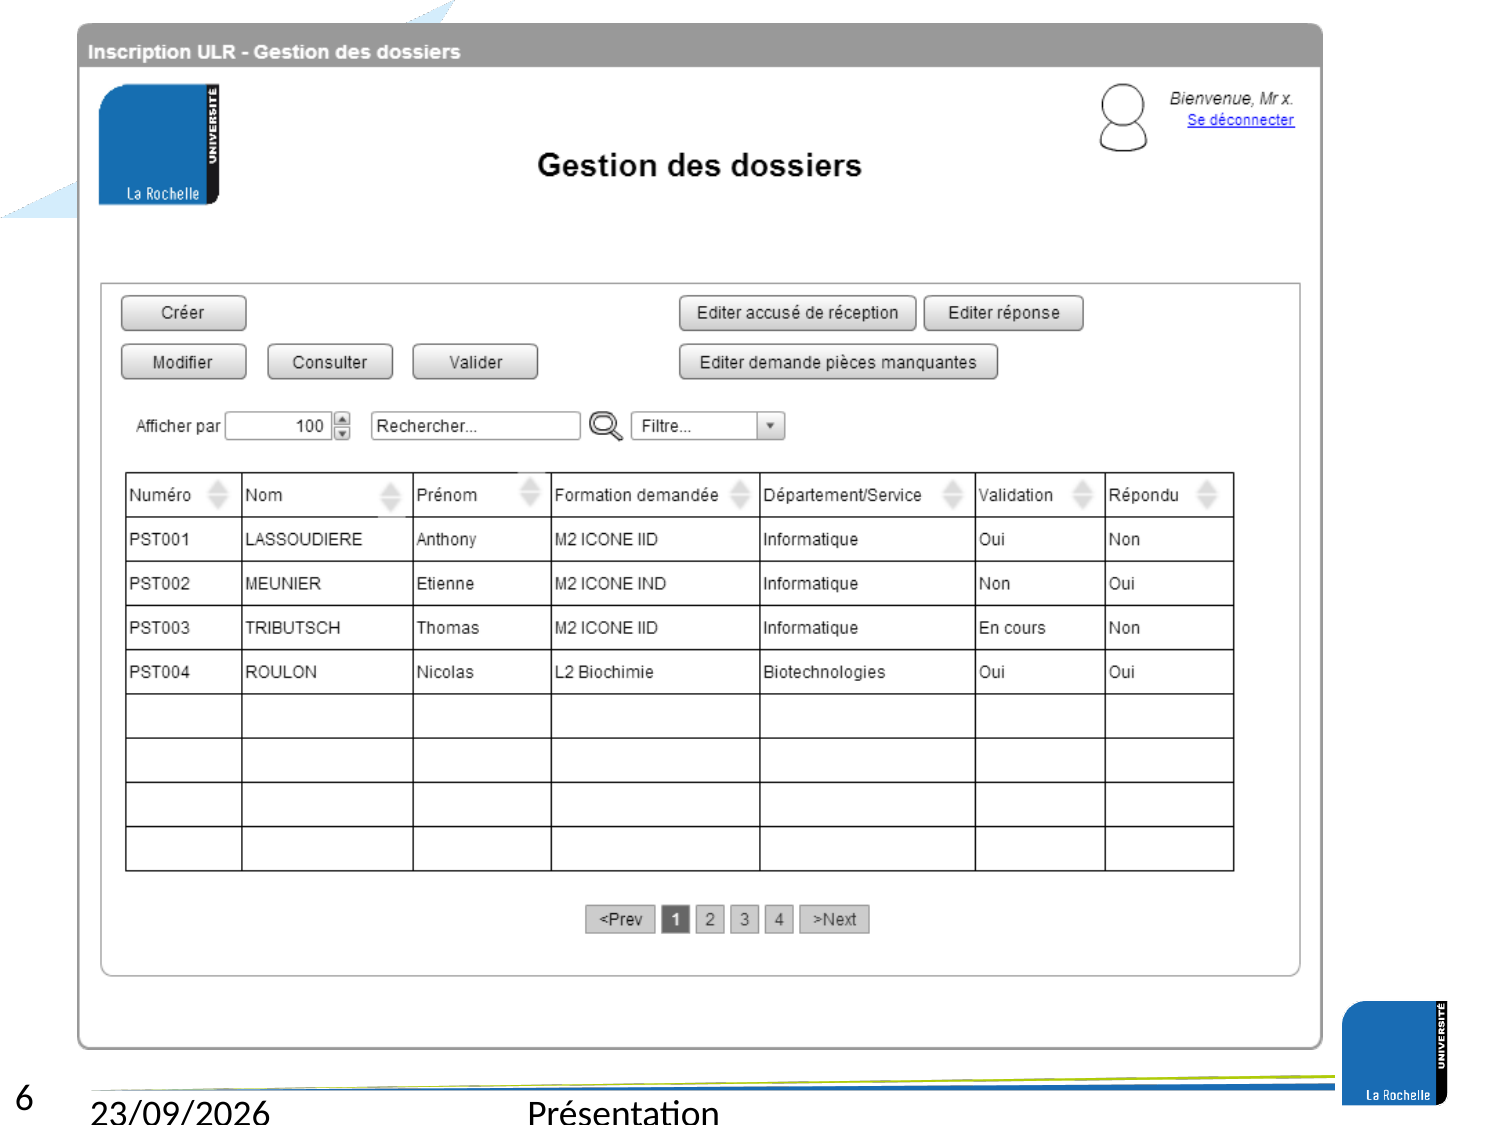

# Diagramme de Gantt
Texte texte texte
Présentation